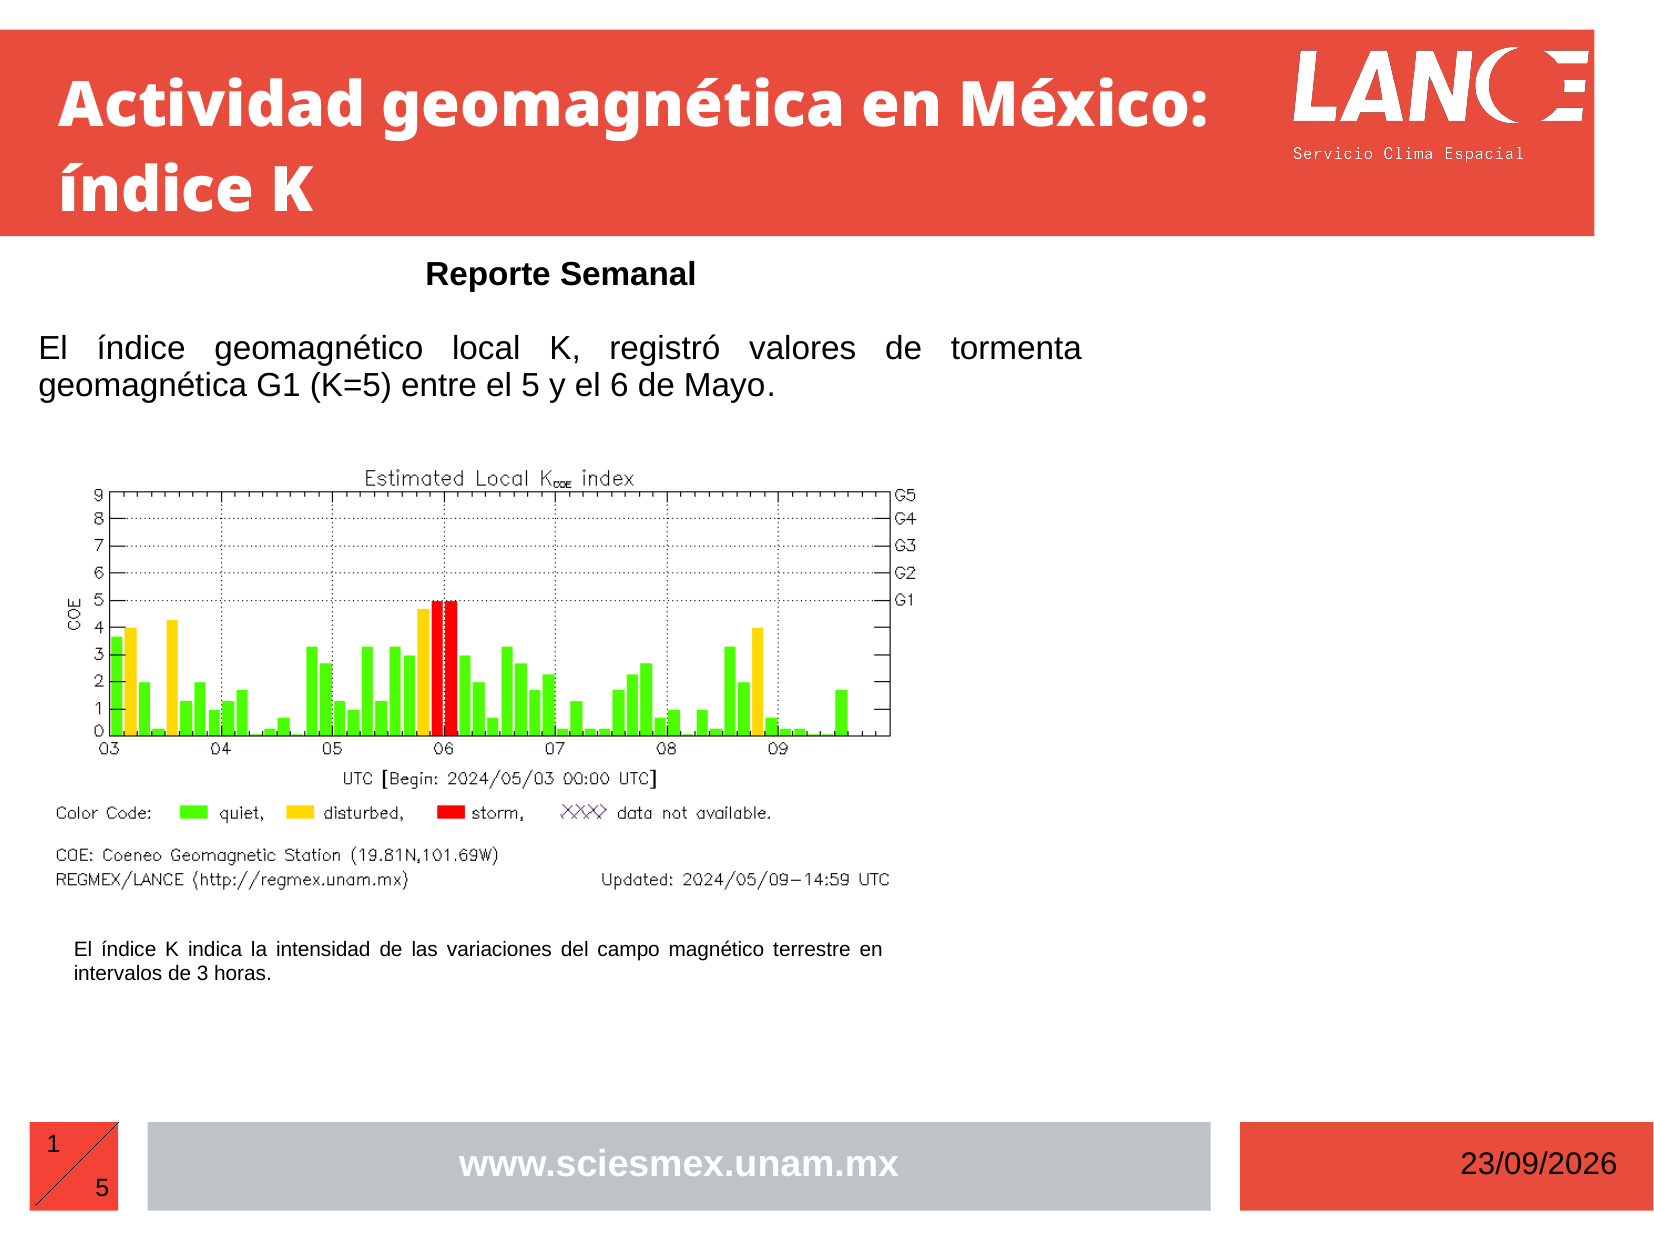

# Actividad geomagnética en México: índice K
Reporte Semanal
El índice geomagnético local K, registró valores de tormenta geomagnética G1 (K=5) entre el 5 y el 6 de Mayo.
El índice K indica la intensidad de las variaciones del campo magnético terrestre en intervalos de 3 horas.
www.sciesmex.unam.mx
5